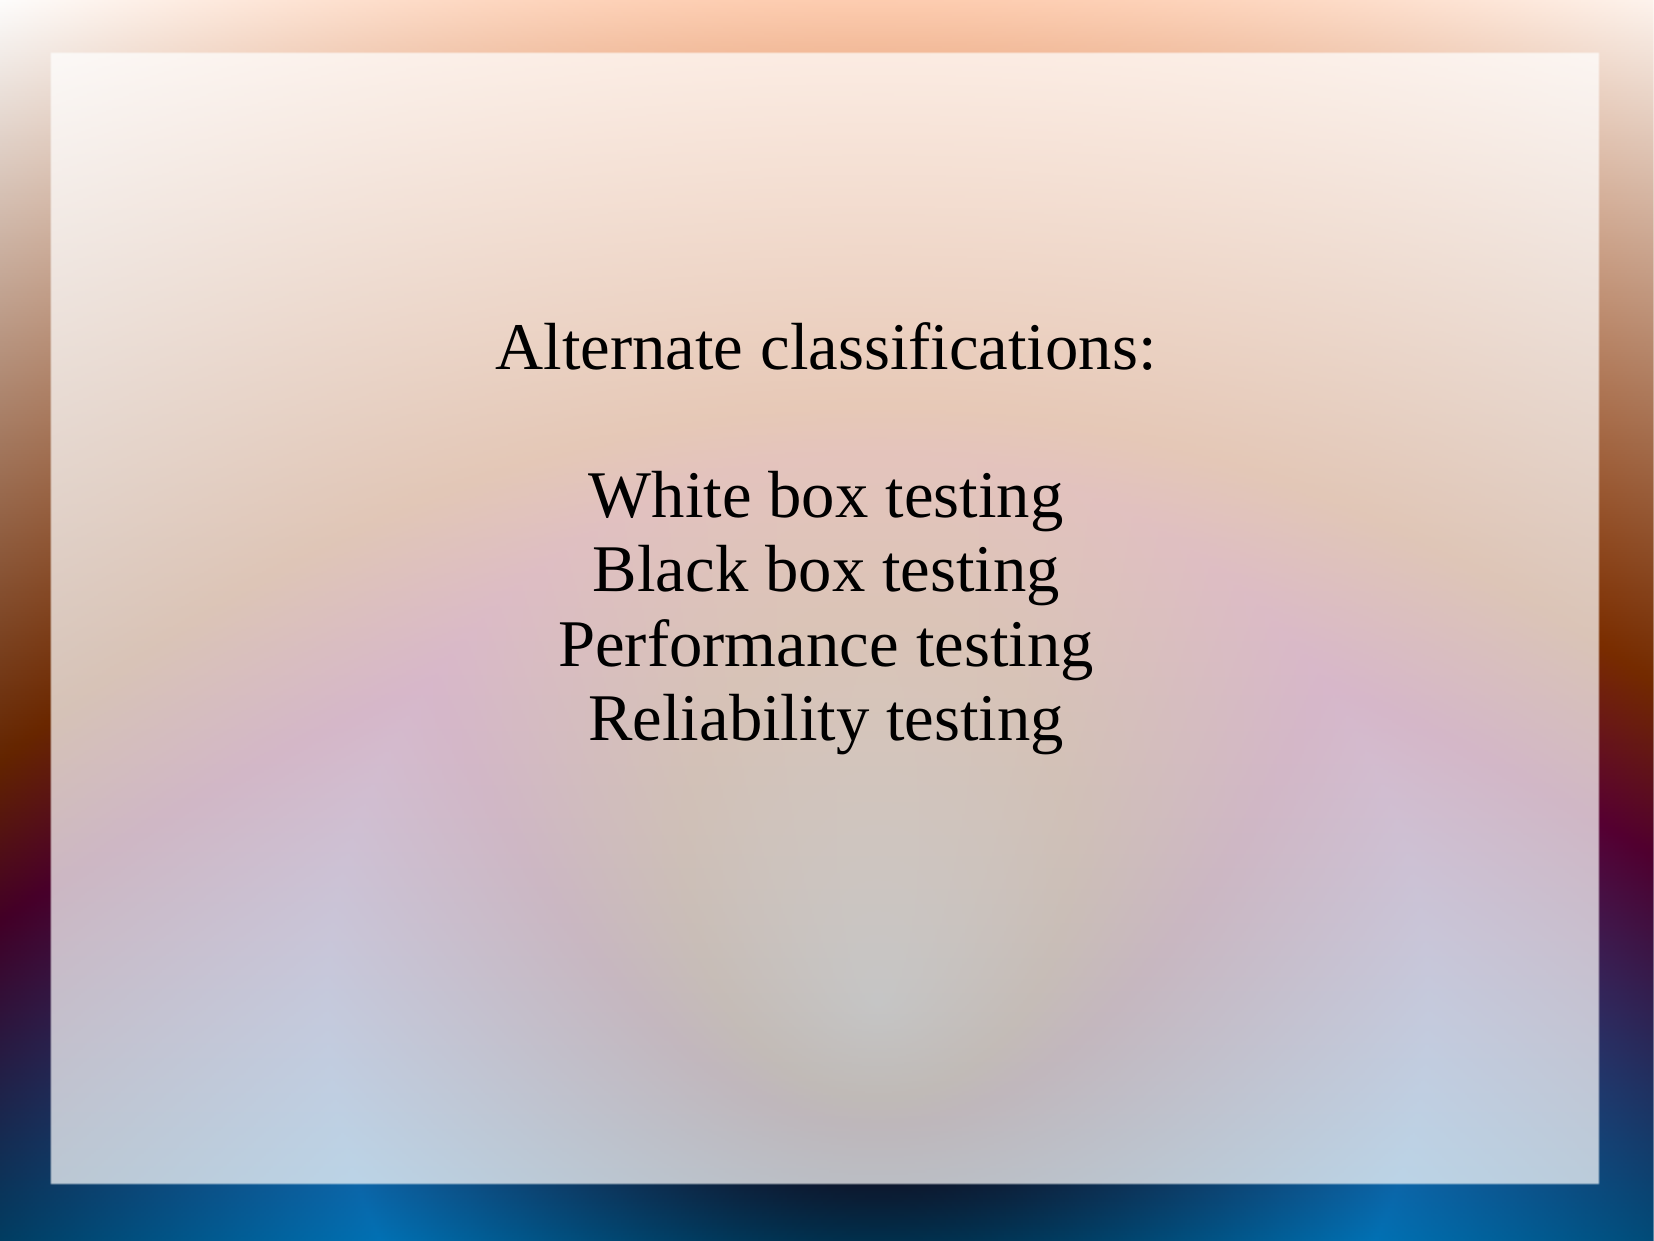

# Alternate classifications:
White box testing
Black box testing
Performance testing
Reliability testing